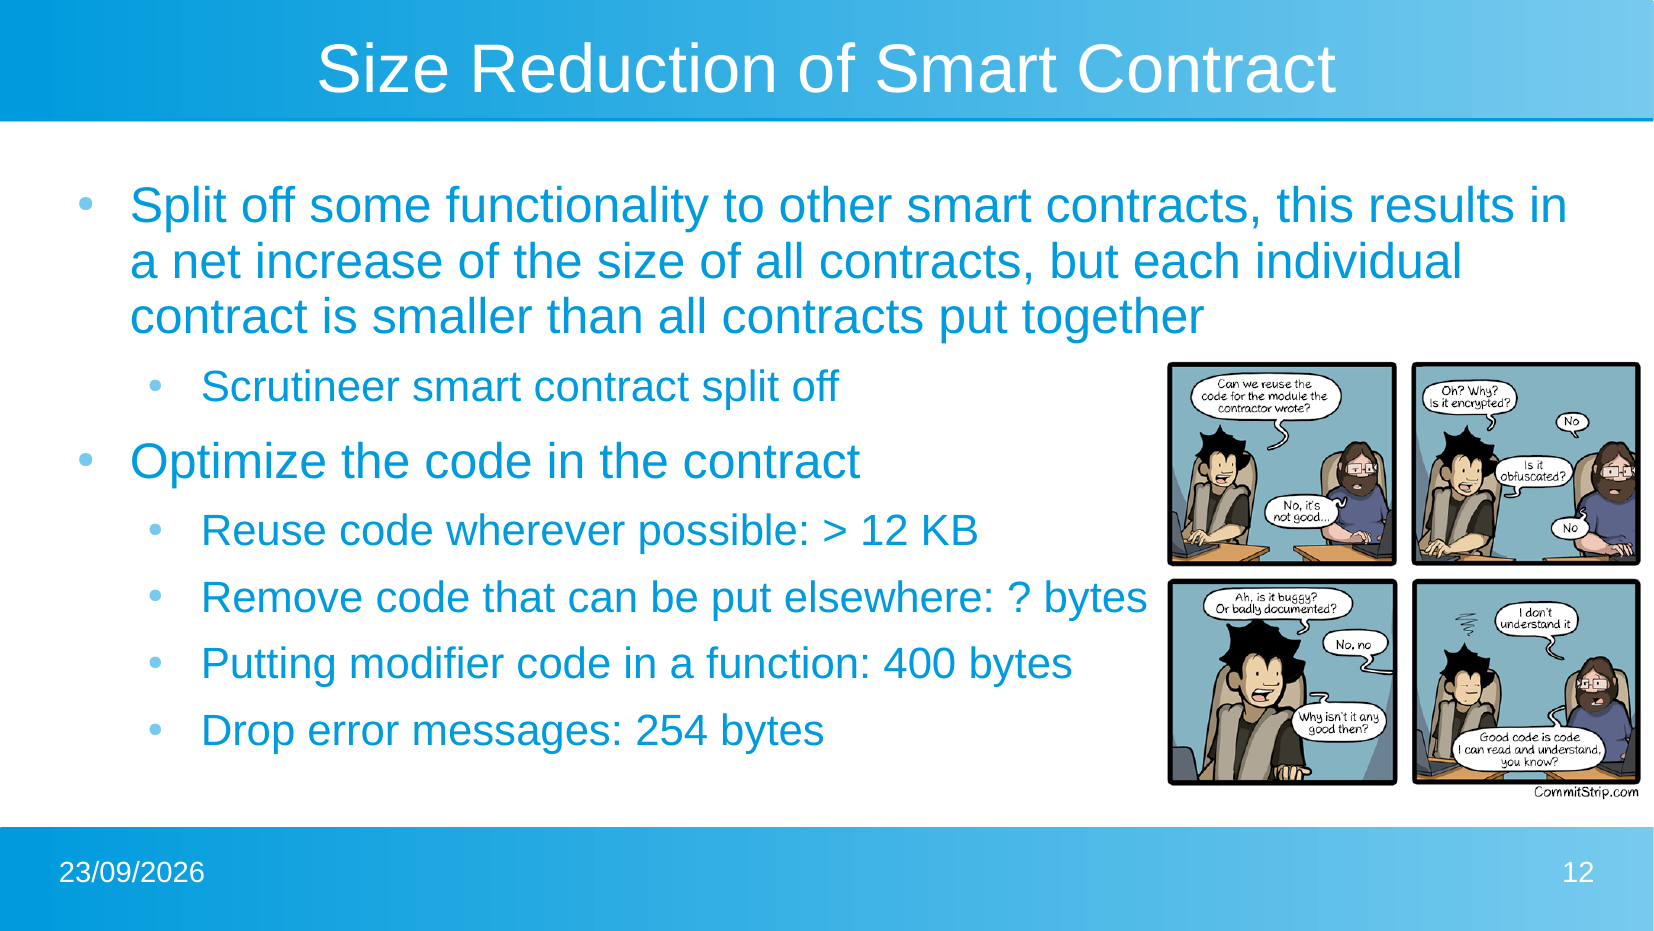

# Size Reduction of Smart Contract
Split off some functionality to other smart contracts, this results in a net increase of the size of all contracts, but each individual contract is smaller than all contracts put together
Scrutineer smart contract split off
Optimize the code in the contract
Reuse code wherever possible: > 12 KB
Remove code that can be put elsewhere: ? bytes
Putting modifier code in a function: 400 bytes
Drop error messages: 254 bytes
12